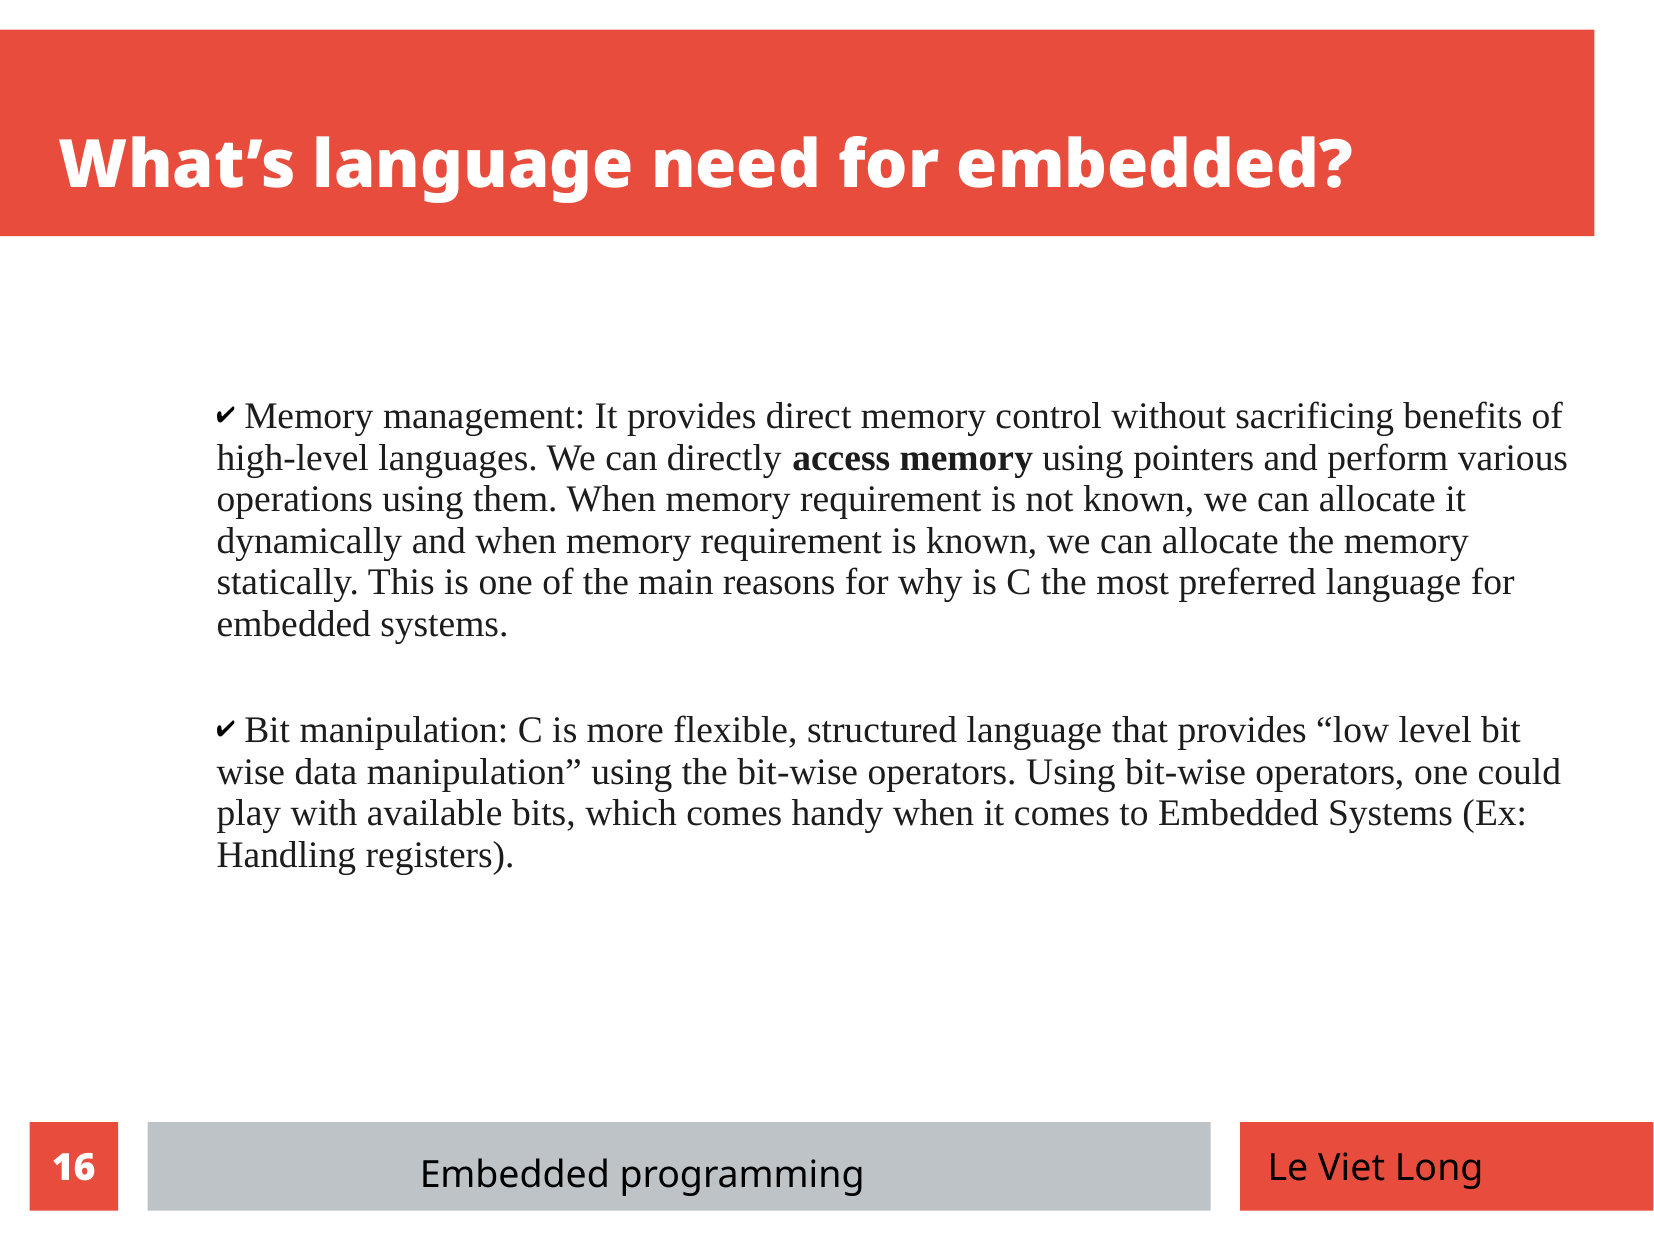

# What’s language need for embedded?
 Memory management: It provides direct memory control without sacrificing benefits of high-level languages. We can directly access memory using pointers and perform various operations using them. When memory requirement is not known, we can allocate it dynamically and when memory requirement is known, we can allocate the memory statically. This is one of the main reasons for why is C the most preferred language for embedded systems.
 Bit manipulation: C is more flexible, structured language that provides “low level bit wise data manipulation” using the bit-wise operators. Using bit-wise operators, one could play with available bits, which comes handy when it comes to Embedded Systems (Ex: Handling registers).
16
Le Viet Long
Embedded programming